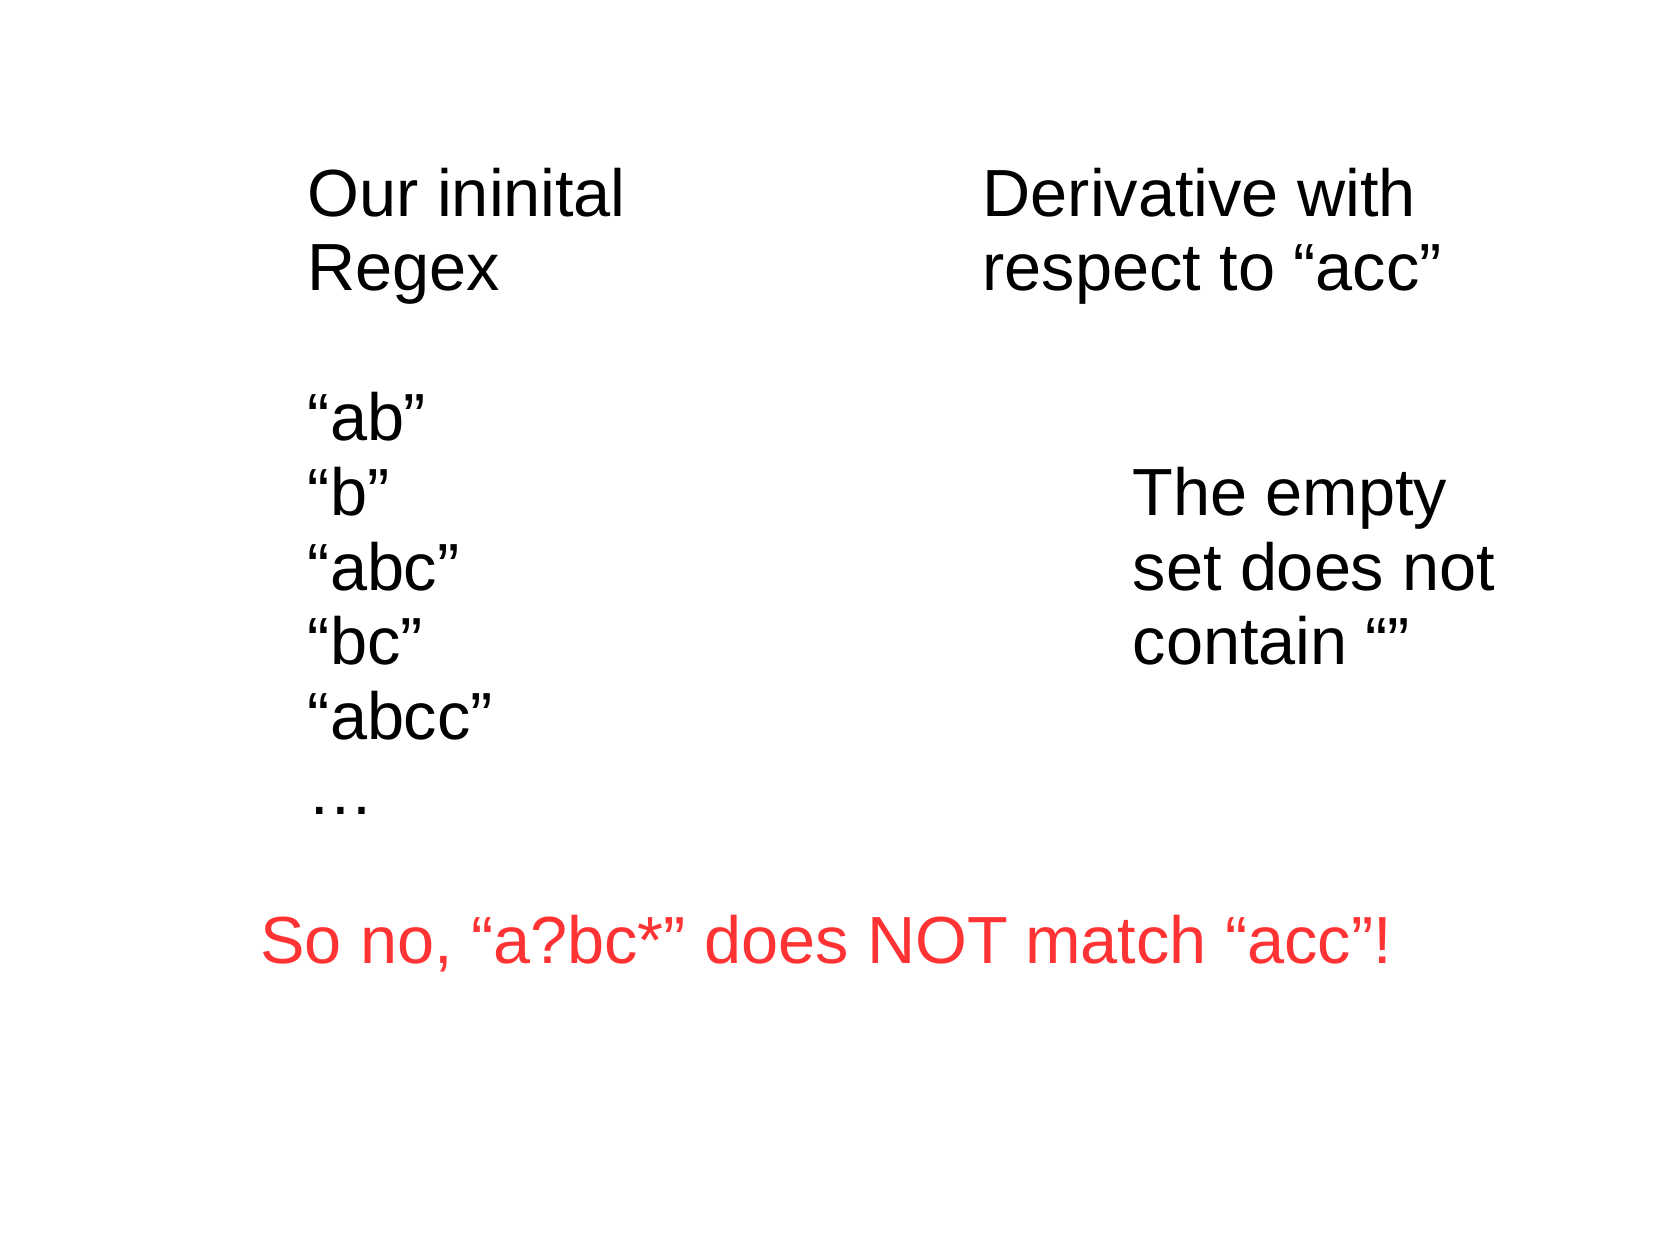

# Our ininital					Derivative with
			Regex							respect to “acc”
			“ab”
 			“b”										The empty
			“abc”									set does not
			“bc”										contain “”
			“abcc”
			…
So no, “a?bc*” does NOT match “acc”!